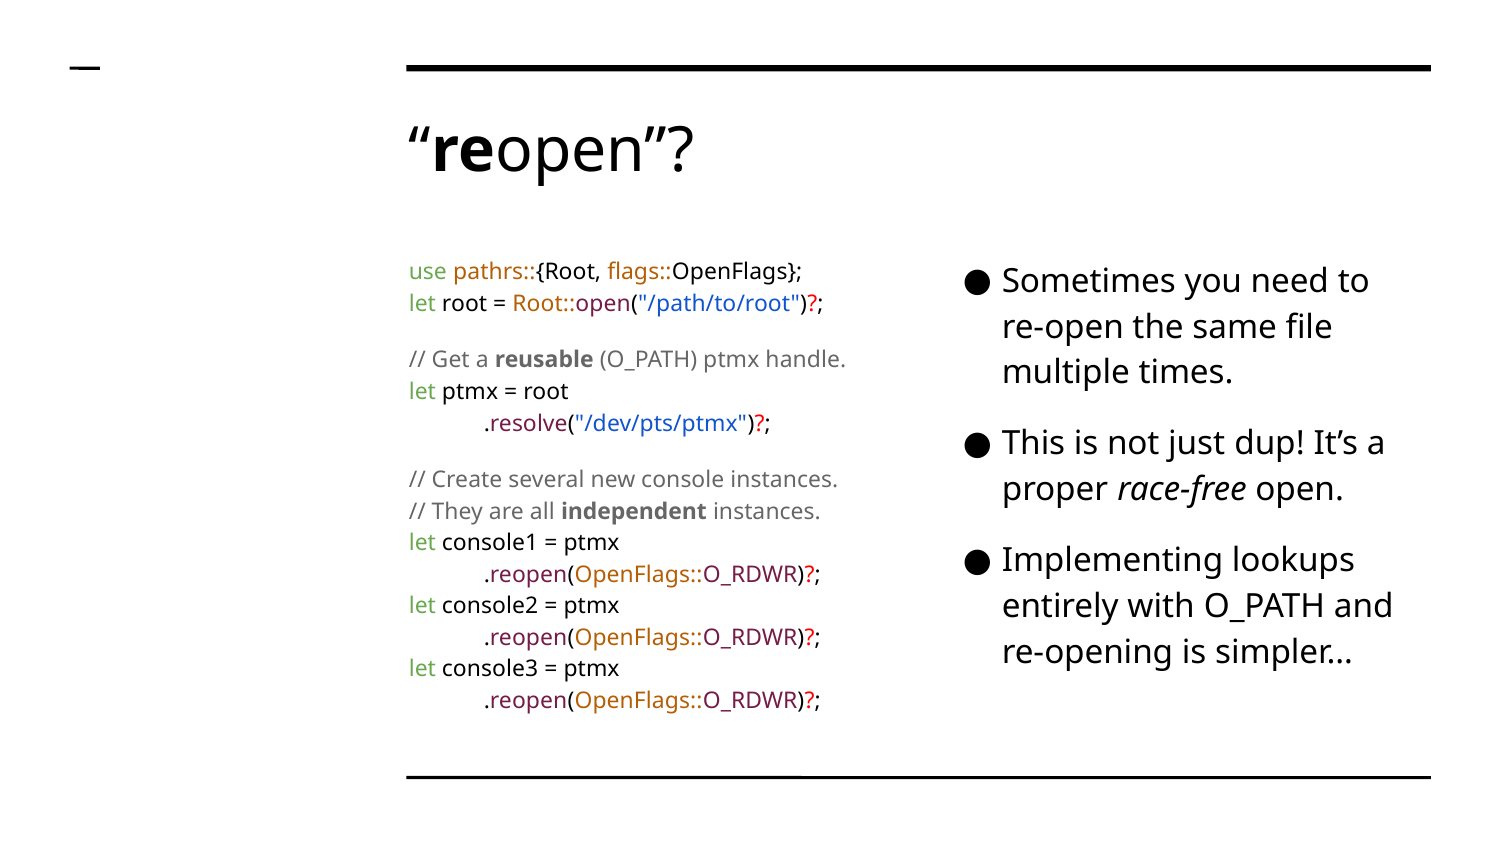

# “reopen”?
use pathrs::{Root, flags::OpenFlags};
let root = Root::open("/path/to/root")?;
// Get a reusable (O_PATH) ptmx handle.
let ptmx = root
	.resolve("/dev/pts/ptmx")?;
// Create several new console instances.
// They are all independent instances.
let console1 = ptmx
	.reopen(OpenFlags::O_RDWR)?;
let console2 = ptmx
	.reopen(OpenFlags::O_RDWR)?;
let console3 = ptmx
	.reopen(OpenFlags::O_RDWR)?;
Sometimes you need to re-open the same file multiple times.
This is not just dup! It’s a proper race-free open.
Implementing lookups entirely with O_PATH and re-opening is simpler…